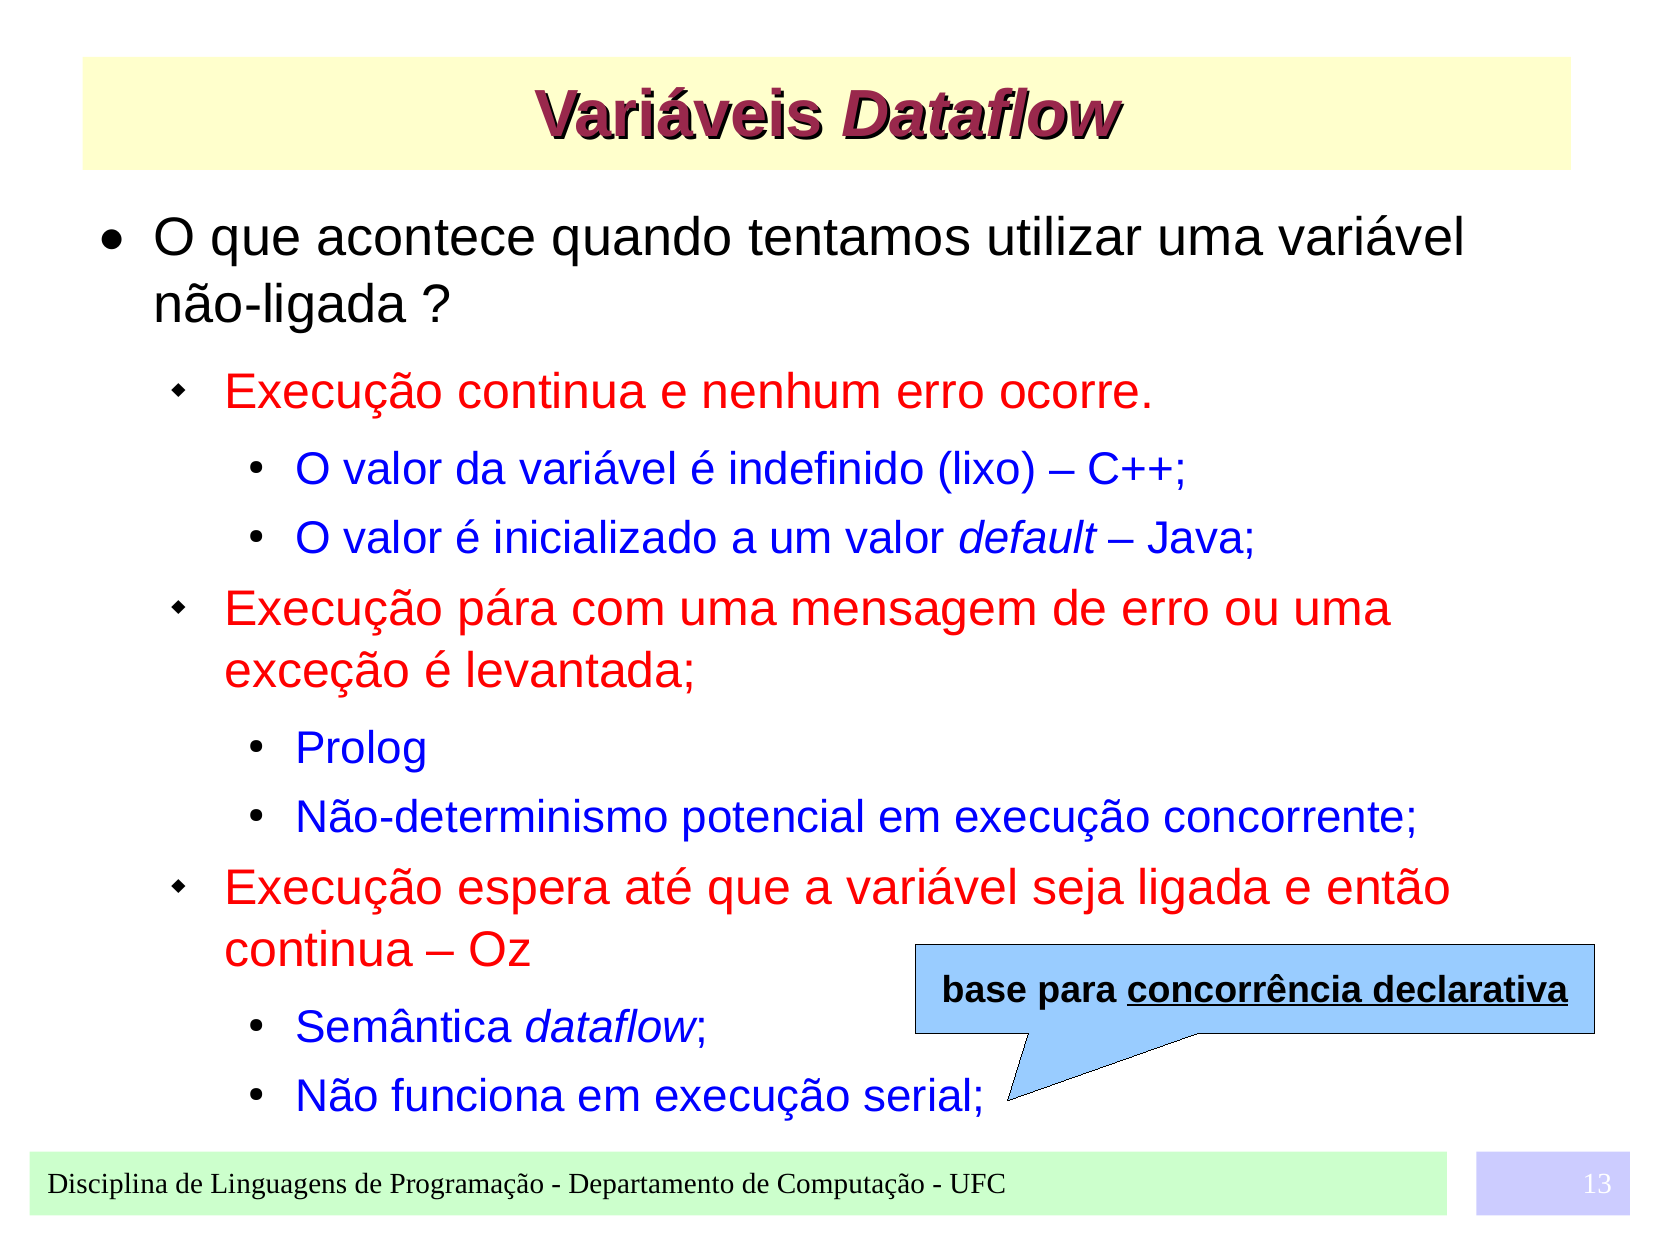

# Variáveis Dataflow
O que acontece quando tentamos utilizar uma variável não-ligada ?
Execução continua e nenhum erro ocorre.
O valor da variável é indefinido (lixo) – C++;
O valor é inicializado a um valor default – Java;
Execução pára com uma mensagem de erro ou uma exceção é levantada;
Prolog
Não-determinismo potencial em execução concorrente;
Execução espera até que a variável seja ligada e então continua – Oz
Semântica dataflow;
Não funciona em execução serial;
base para concorrência declarativa
Disciplina de Linguagens de Programação - Departamento de Computação - UFC
13